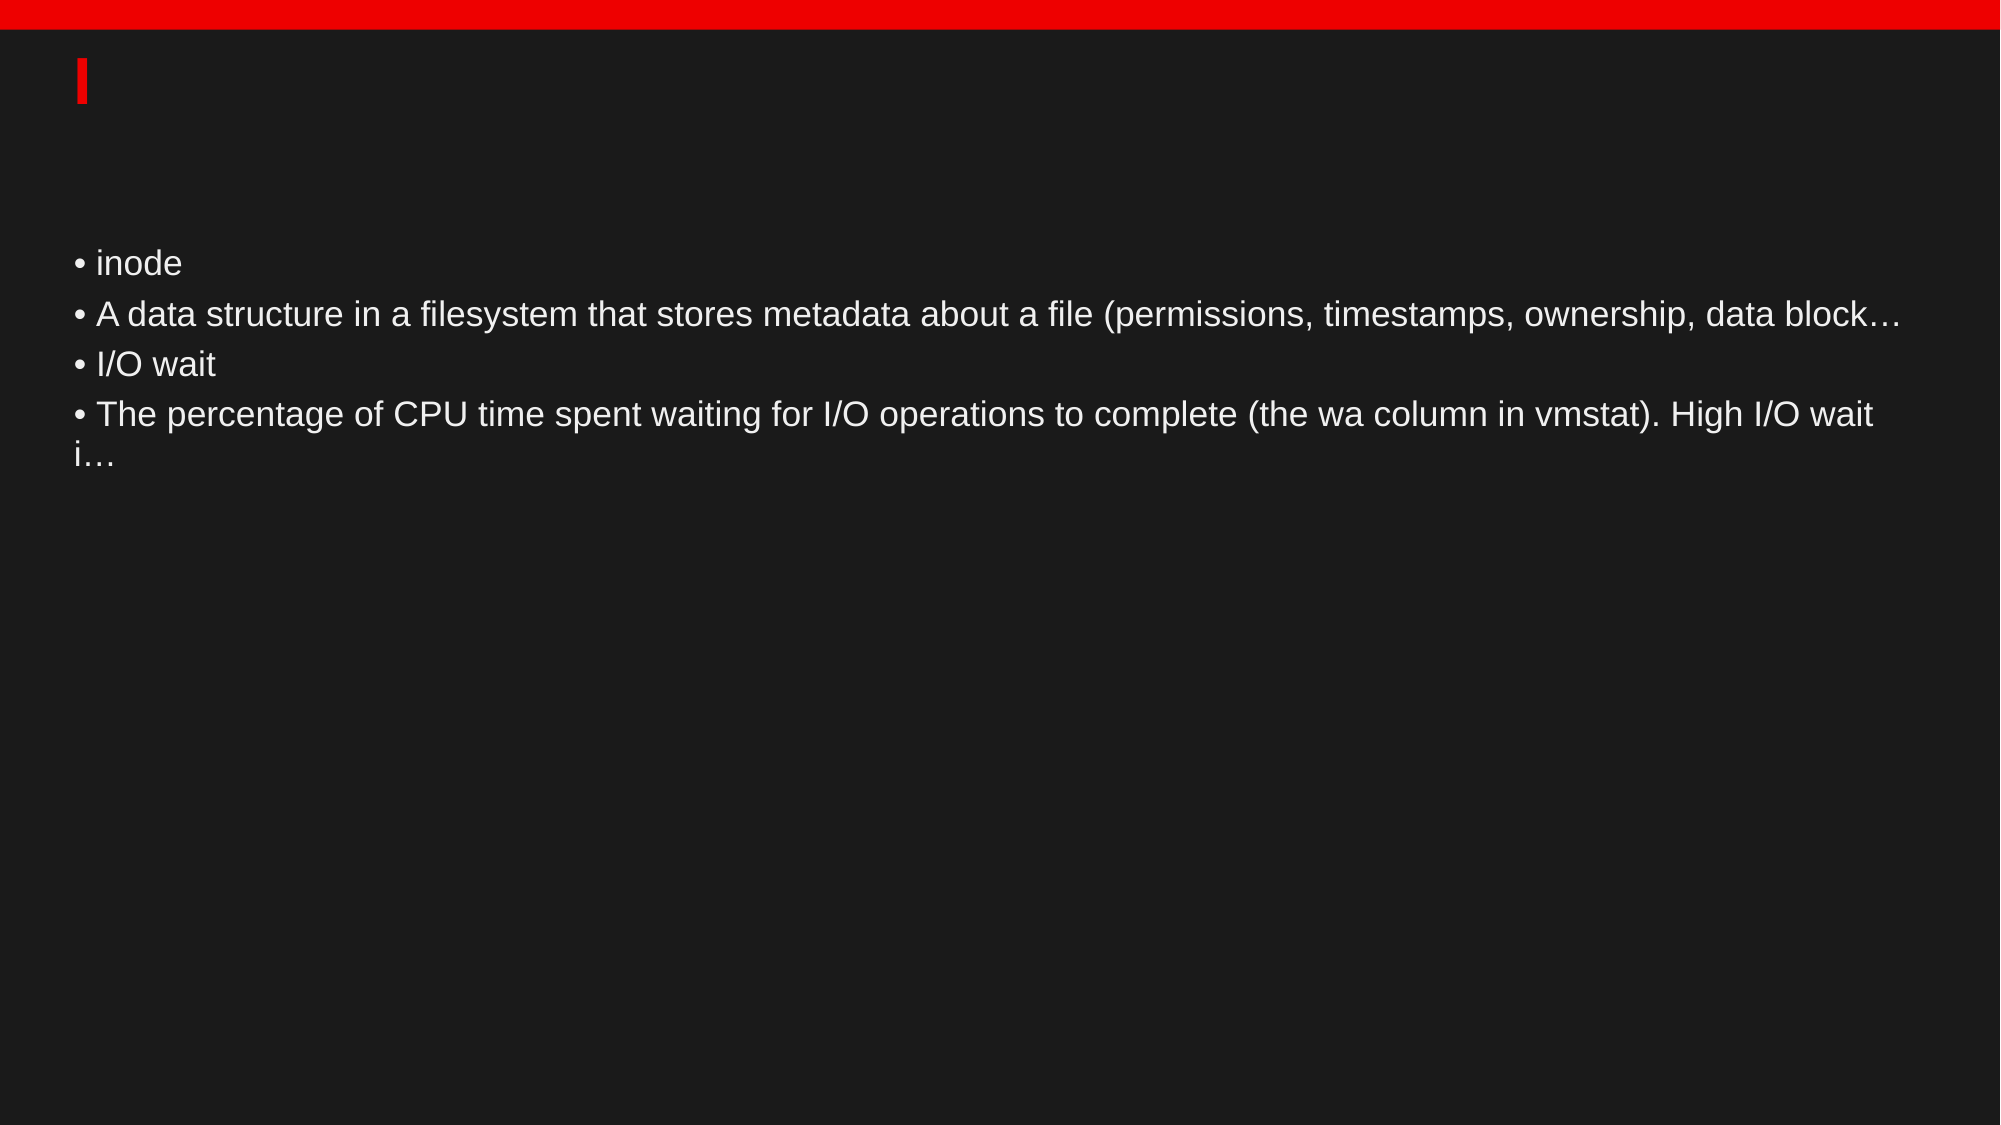

I
• inode
• A data structure in a filesystem that stores metadata about a file (permissions, timestamps, ownership, data block…
• I/O wait
• The percentage of CPU time spent waiting for I/O operations to complete (the wa column in vmstat). High I/O wait i…